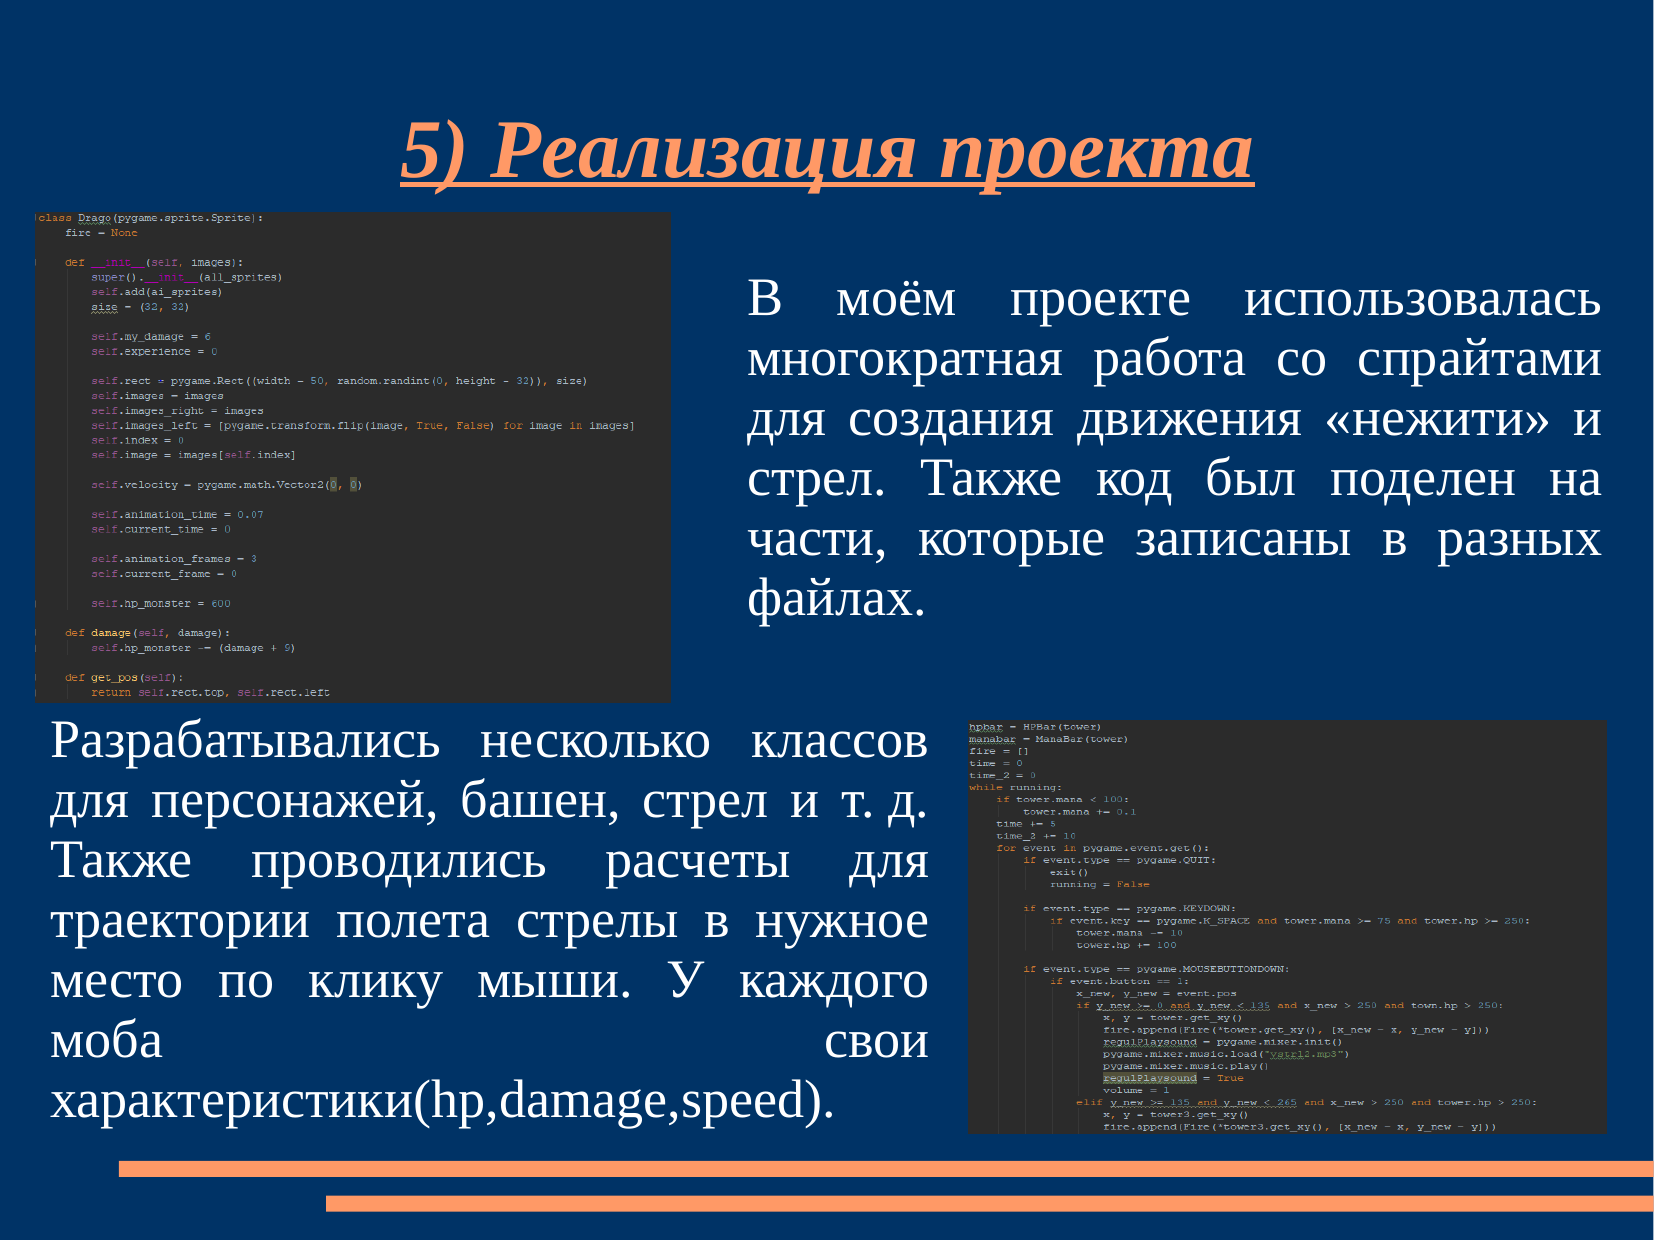

# 5) Реализация проекта
В моём проекте использовалась многократная работа со спрайтами для создания движения «нежити» и стрел. Также код был поделен на части, которые записаны в разных файлах.
Разрабатывались несколько классов для персонажей, башен, стрел и т. д. Также проводились расчеты для траектории полета стрелы в нужное место по клику мыши. У каждого моба свои характеристики(hp,damage,speed).